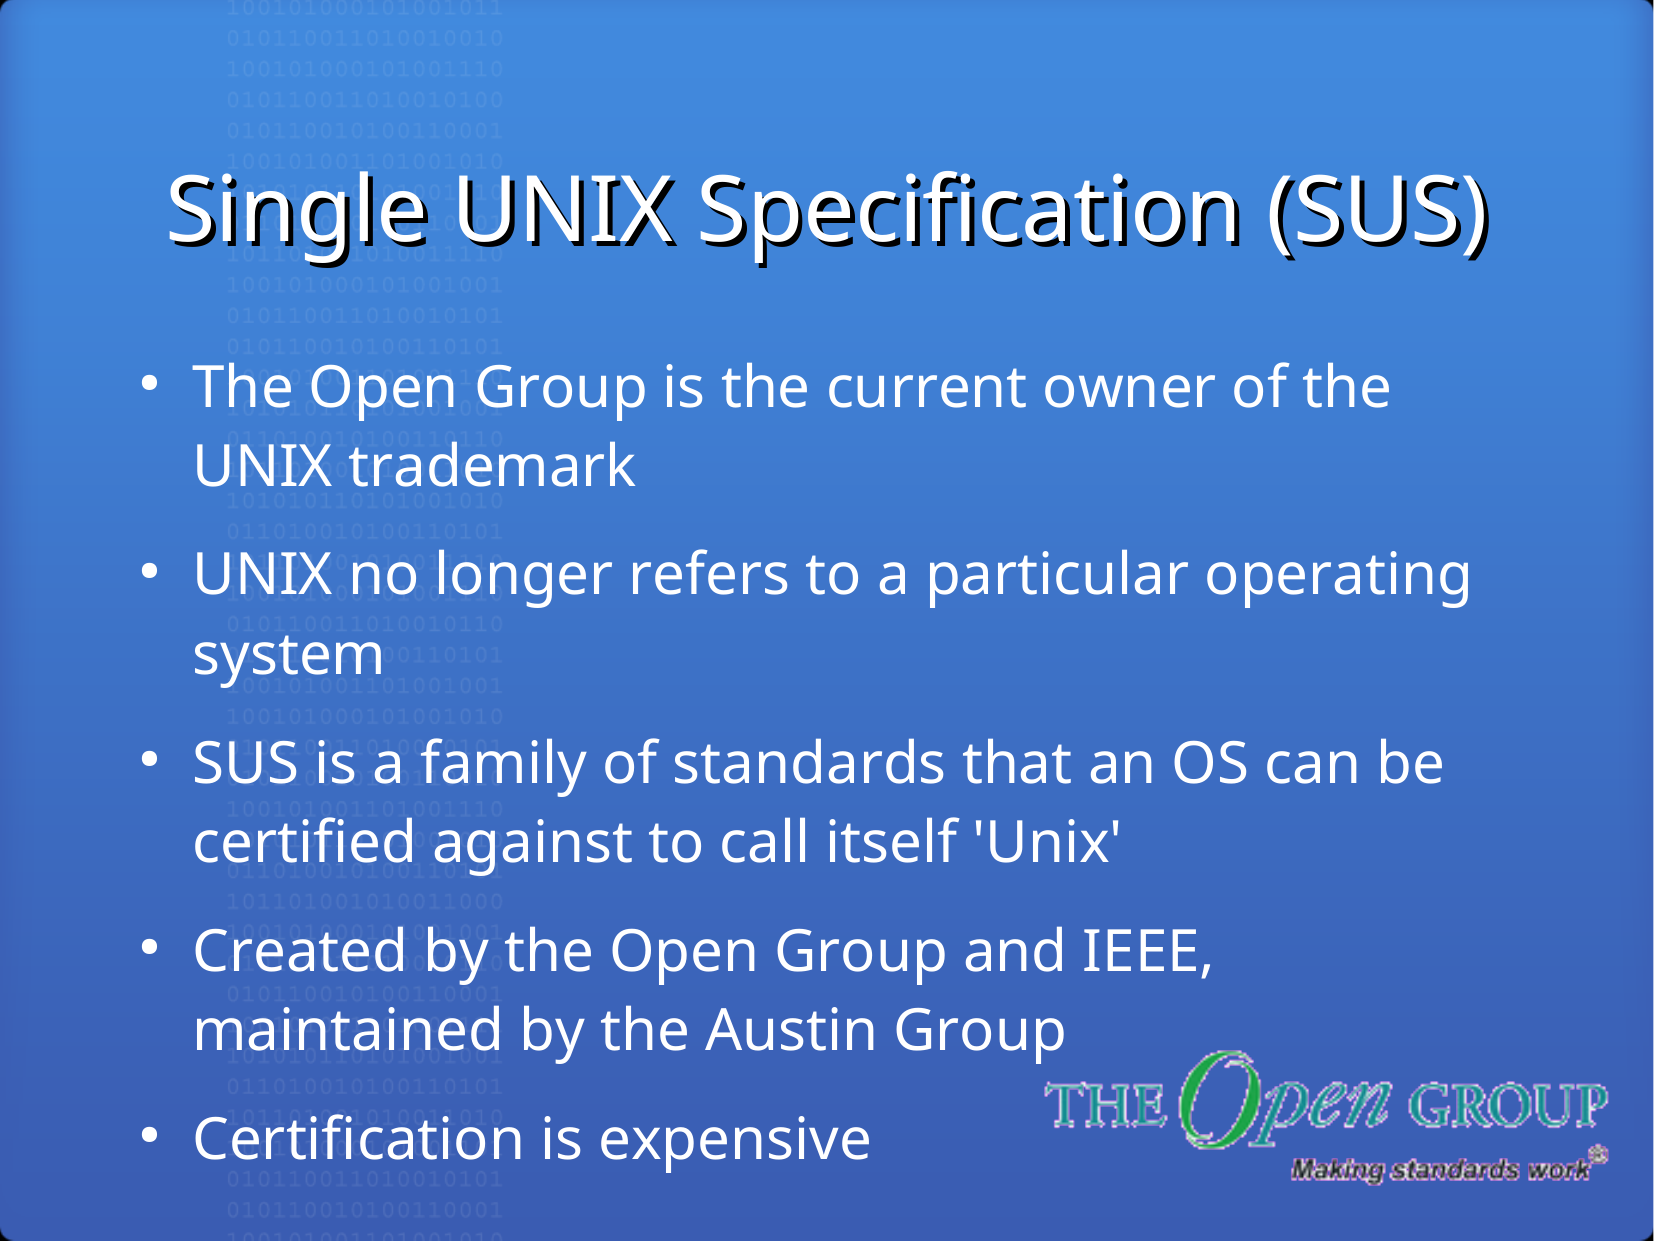

# Single UNIX Specification (SUS)
The Open Group is the current owner of the UNIX trademark
UNIX no longer refers to a particular operating system
SUS is a family of standards that an OS can be certified against to call itself 'Unix'
Created by the Open Group and IEEE, maintained by the Austin Group
Certification is expensive